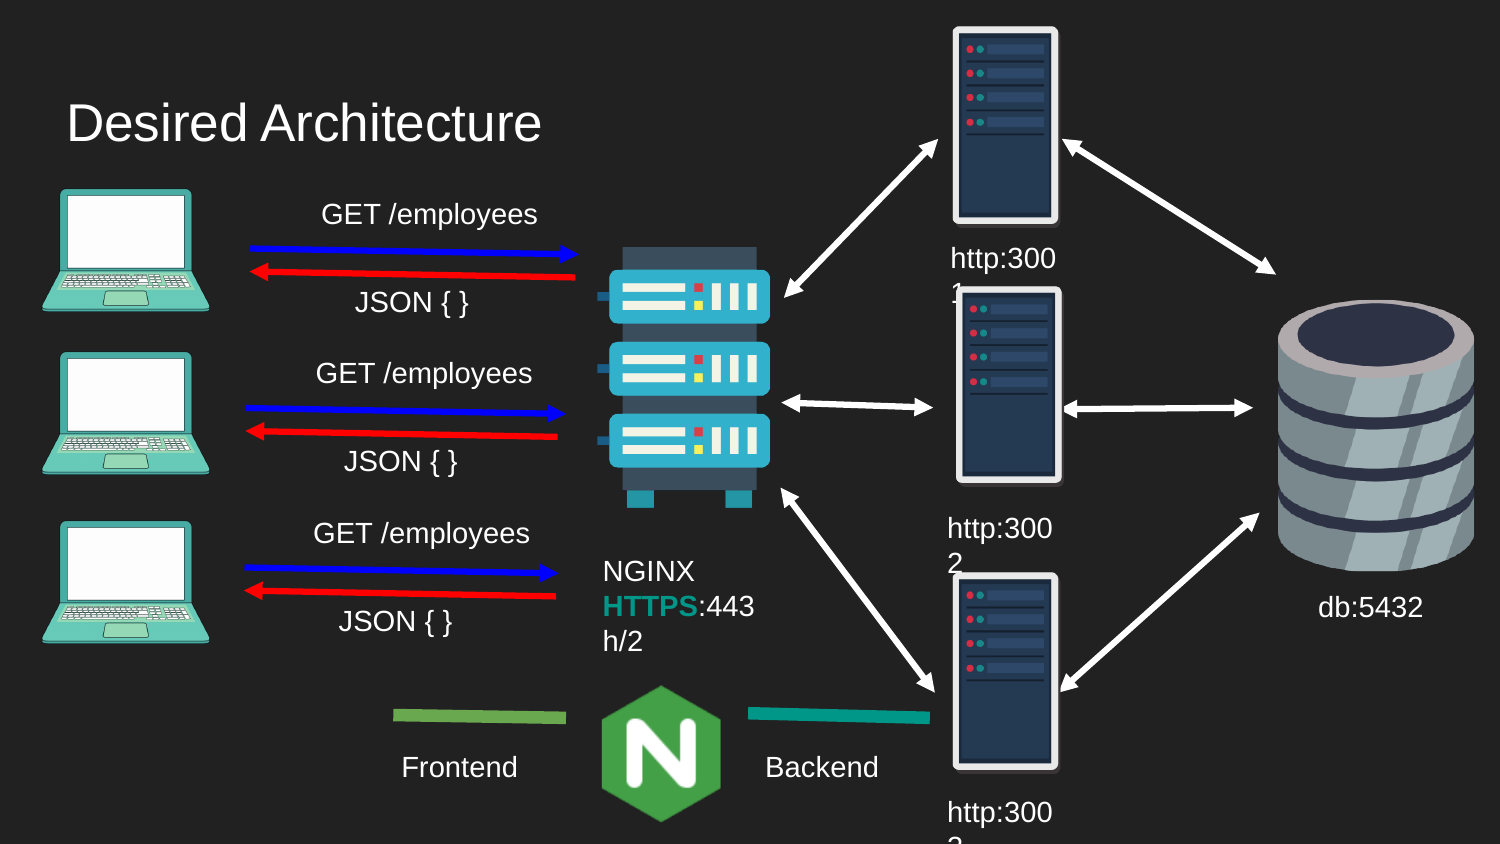

# Desired Architecture
GET /employees
http:3001
JSON { }
GET /employees
JSON { }
http:3002
GET /employees
NGINX
HTTPS:443
h/2
db:5432
JSON { }
Frontend
Backend
http:3003